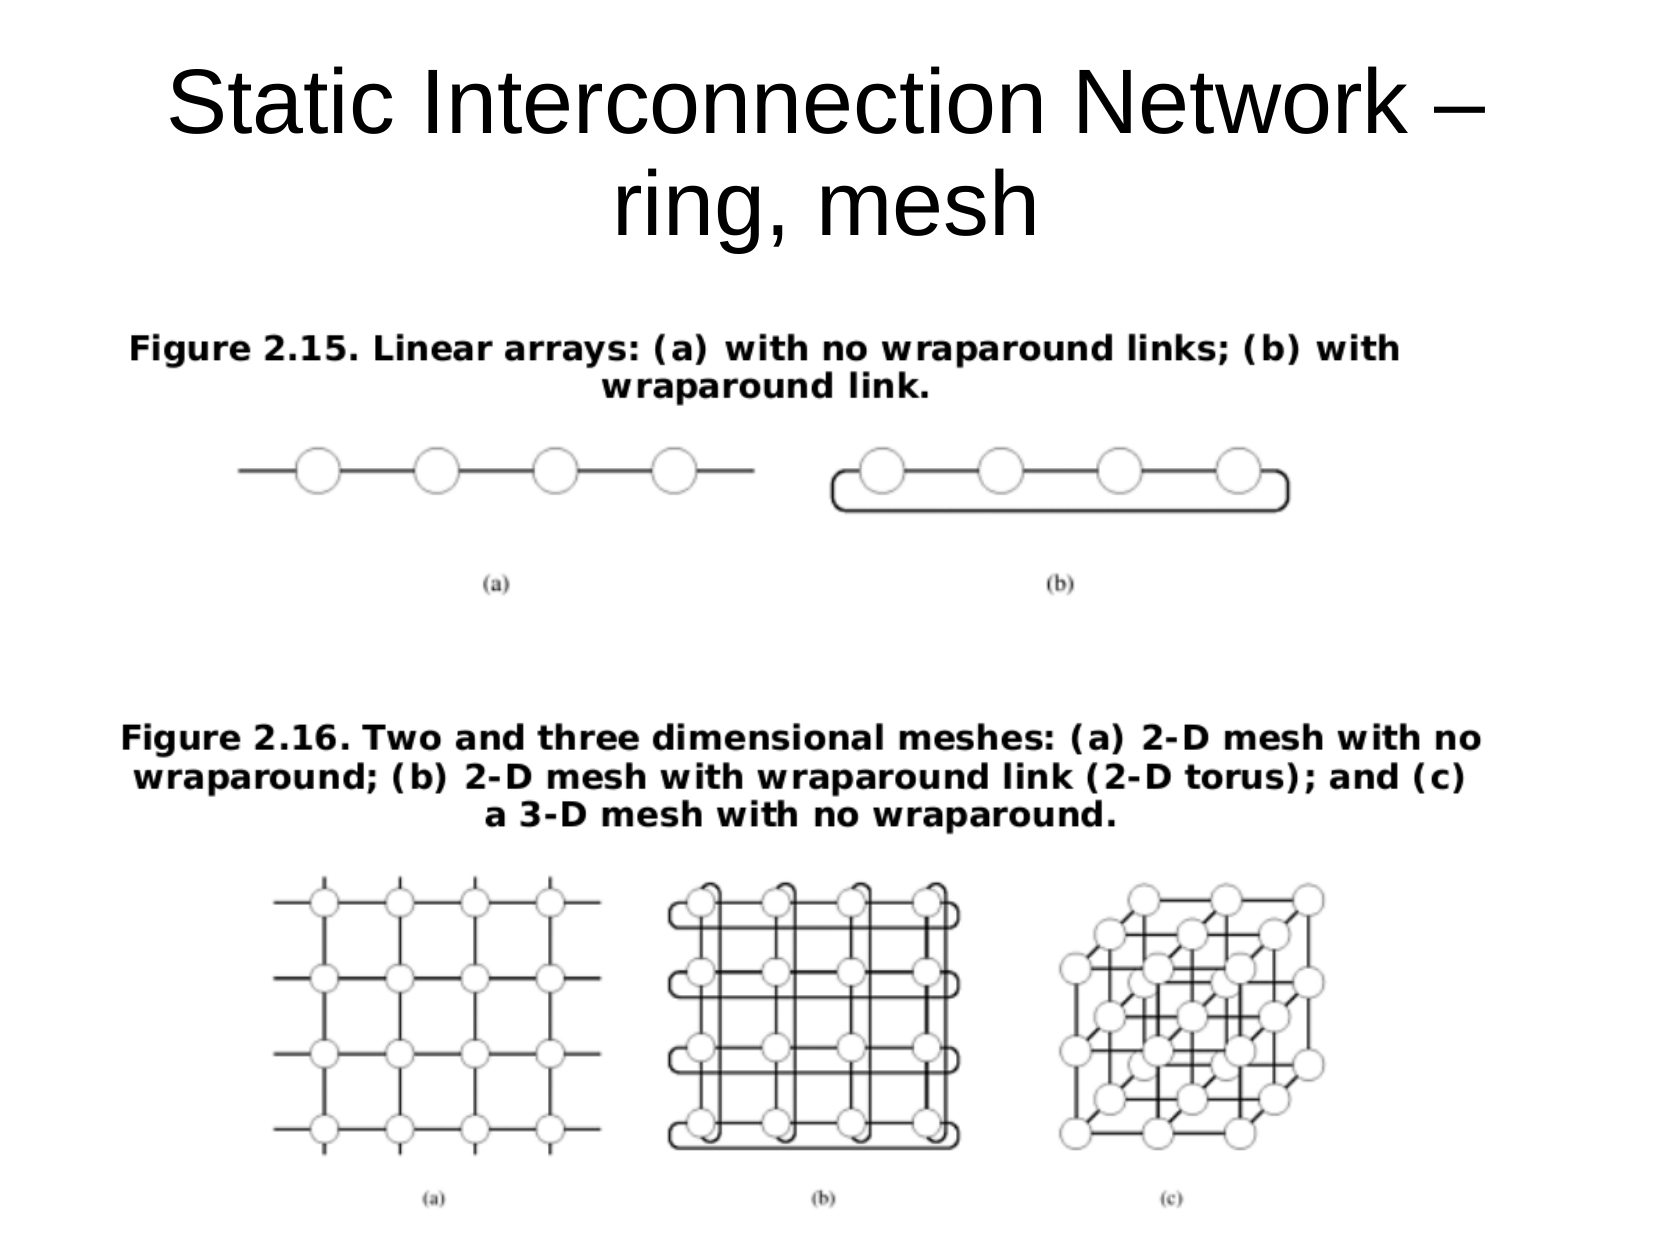

# Static Interconnection Network – ring, mesh